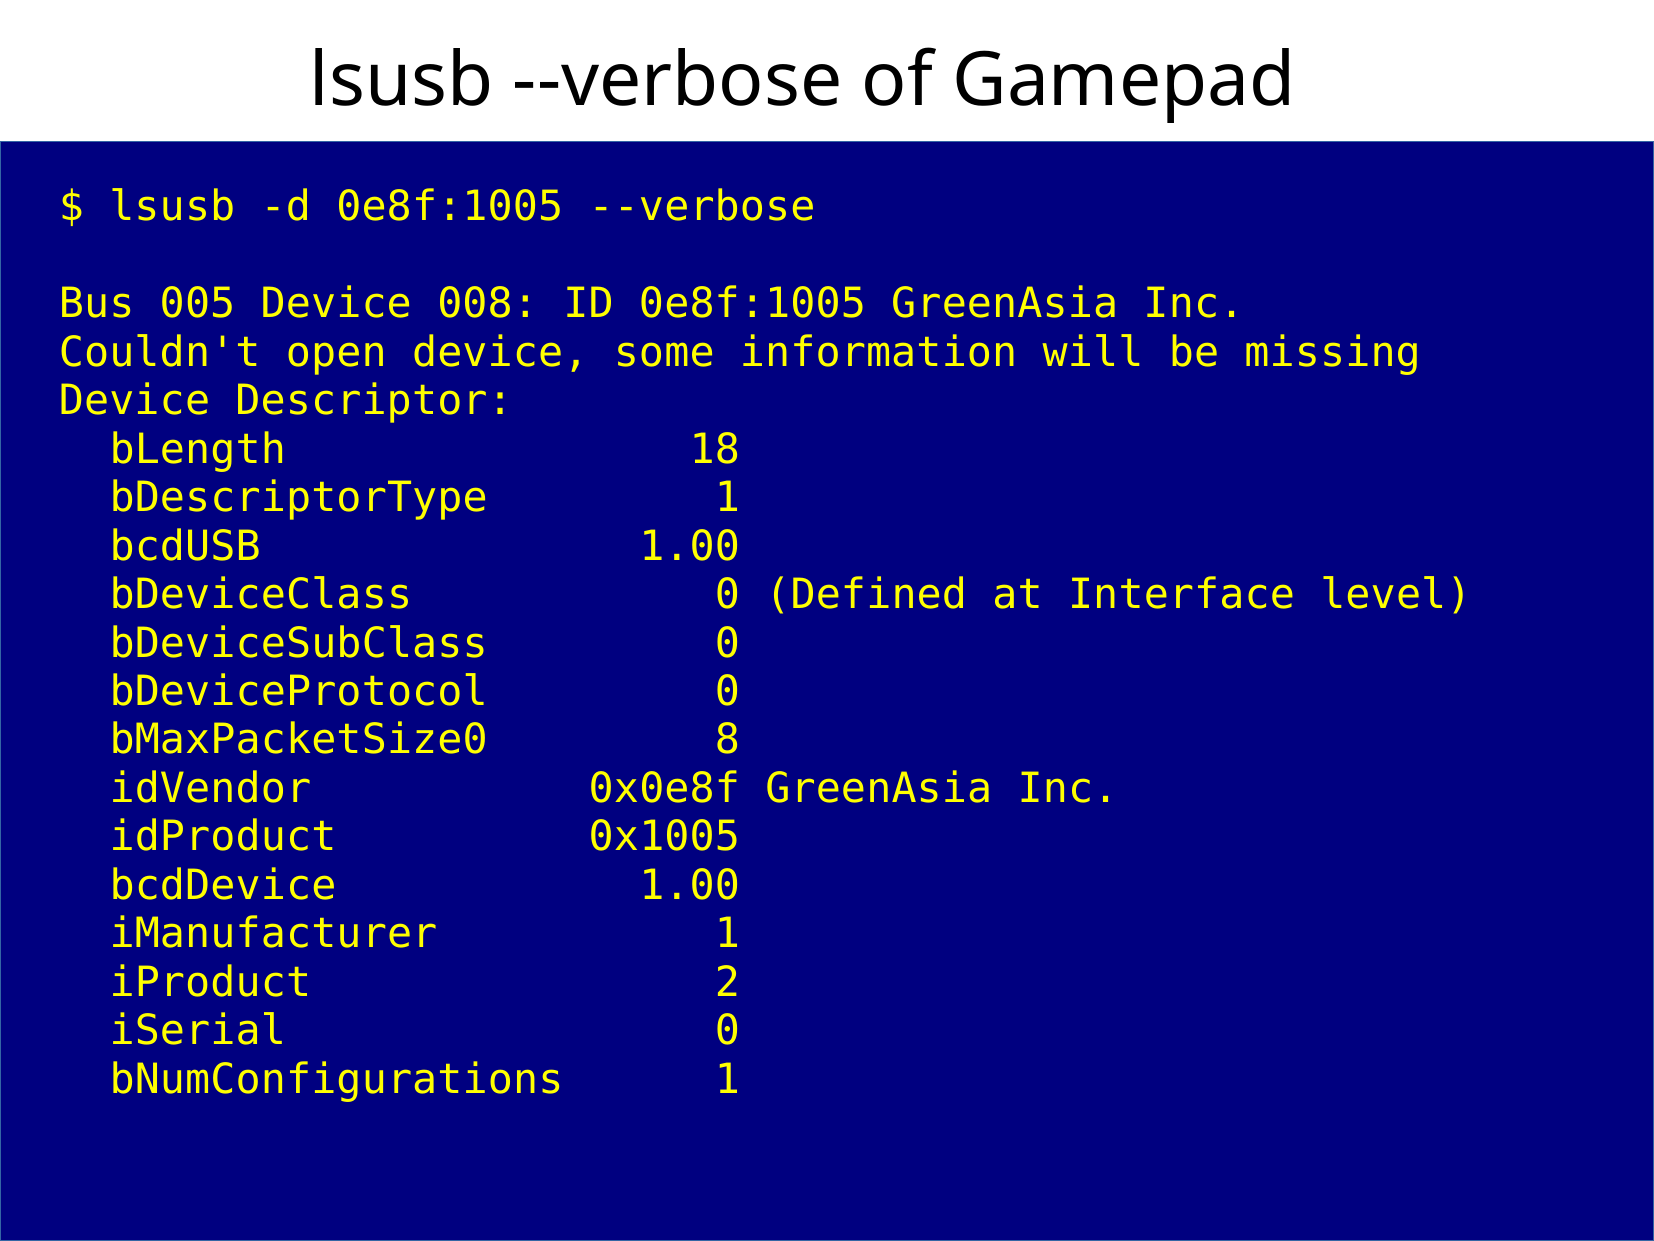

# lsusb --verbose of Gamepad
$ lsusb -d 0e8f:1005 --verbose
Bus 005 Device 008: ID 0e8f:1005 GreenAsia Inc.
Couldn't open device, some information will be missing
Device Descriptor:
 bLength 18
 bDescriptorType 1
 bcdUSB 1.00
 bDeviceClass 0 (Defined at Interface level)
 bDeviceSubClass 0
 bDeviceProtocol 0
 bMaxPacketSize0 8
 idVendor 0x0e8f GreenAsia Inc.
 idProduct 0x1005
 bcdDevice 1.00
 iManufacturer 1
 iProduct 2
 iSerial 0
 bNumConfigurations 1